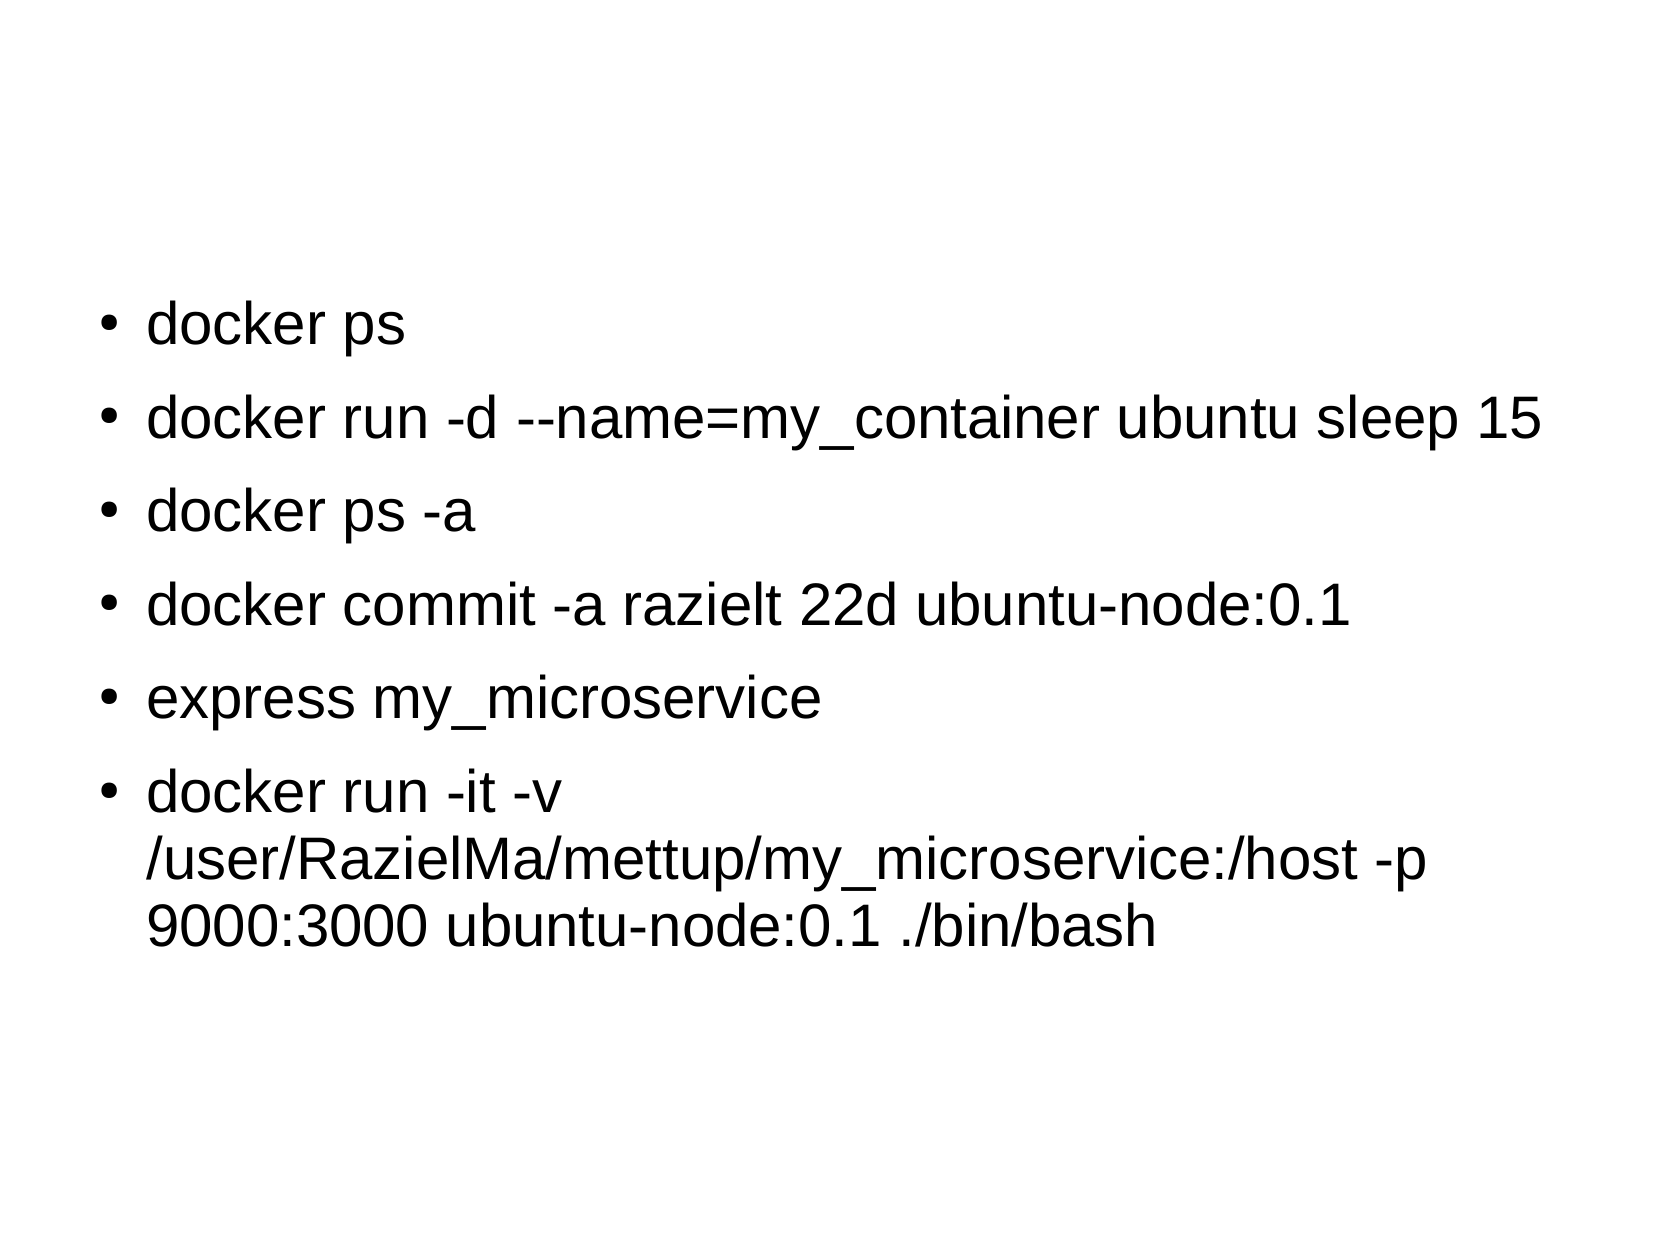

#
docker ps
docker run -d --name=my_container ubuntu sleep 15
docker ps -a
docker commit -a razielt 22d ubuntu-node:0.1
express my_microservice
docker run -it -v /user/RazielMa/mettup/my_microservice:/host -p 9000:3000 ubuntu-node:0.1 ./bin/bash